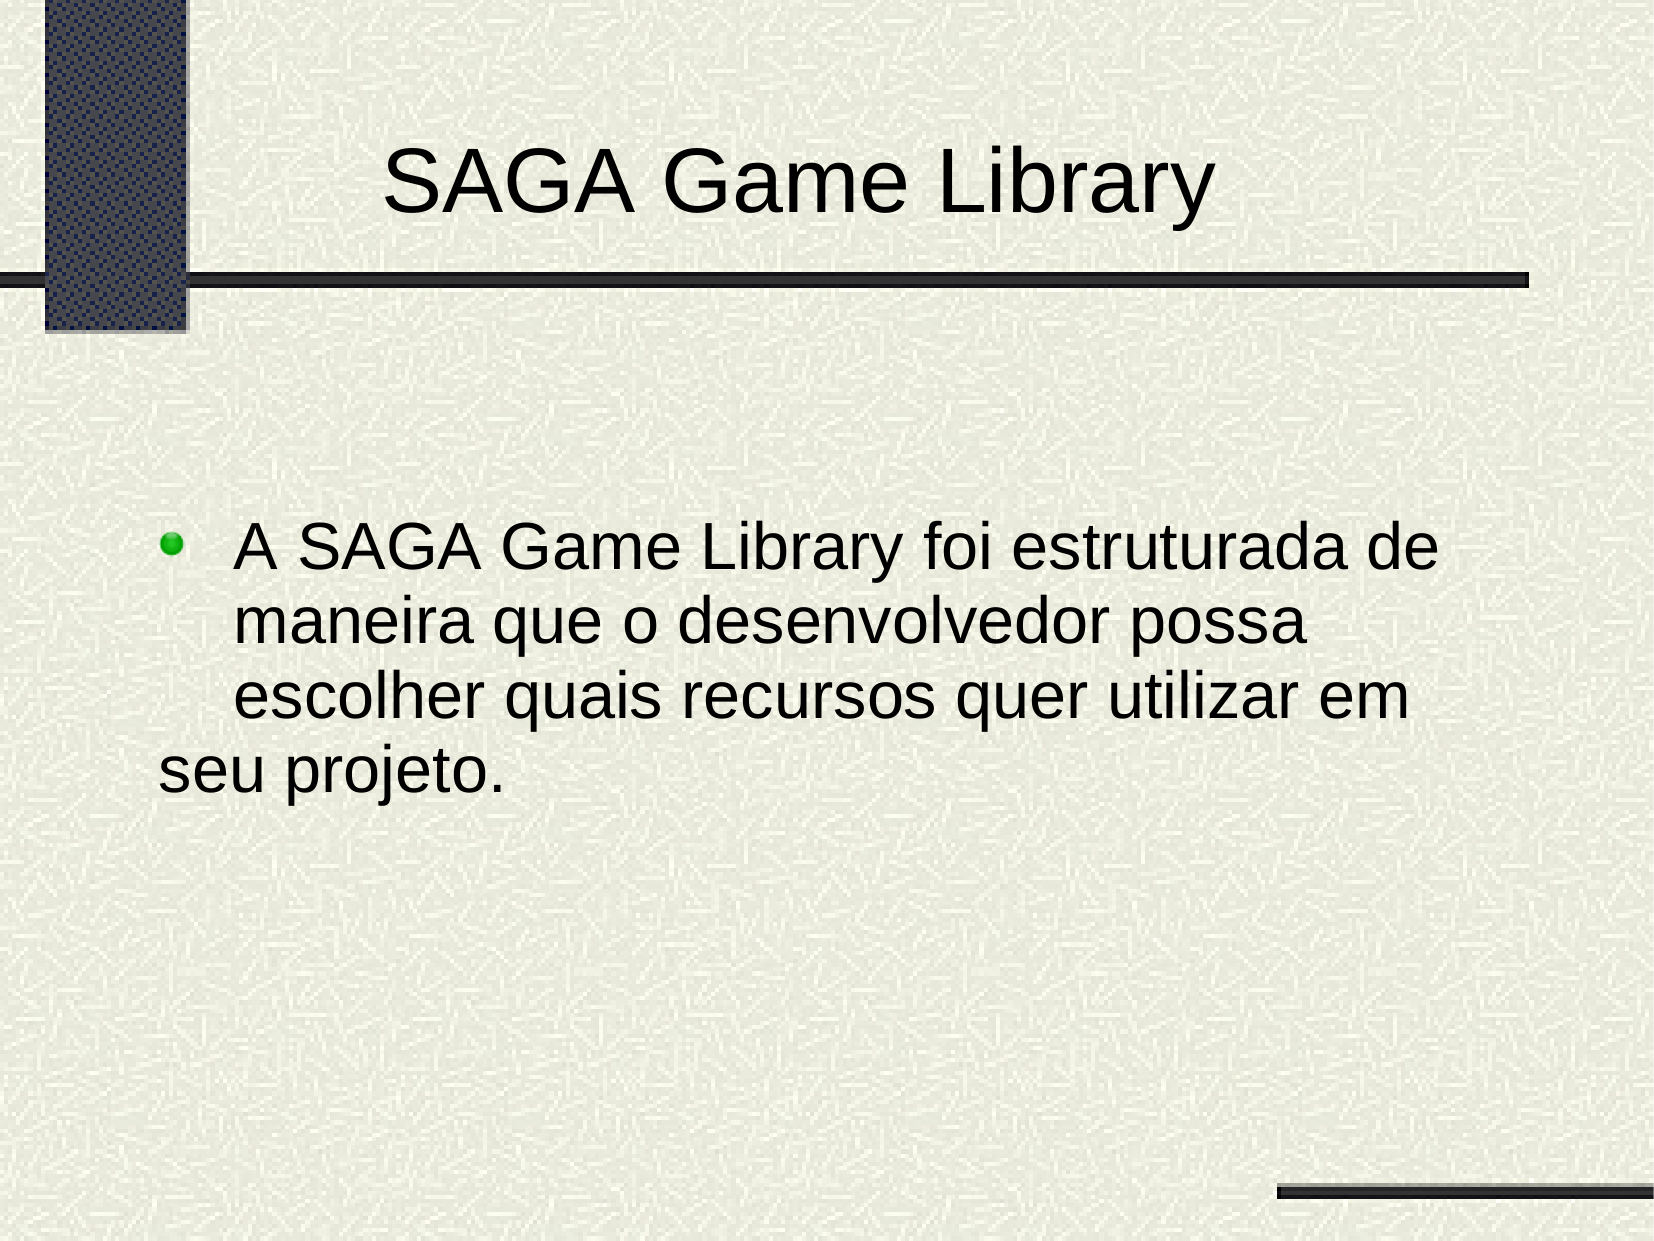

SAGA Game Library
 	A SAGA Game Library foi estruturada de 	maneira que o desenvolvedor possa 			escolher quais recursos quer utilizar em 	seu projeto.